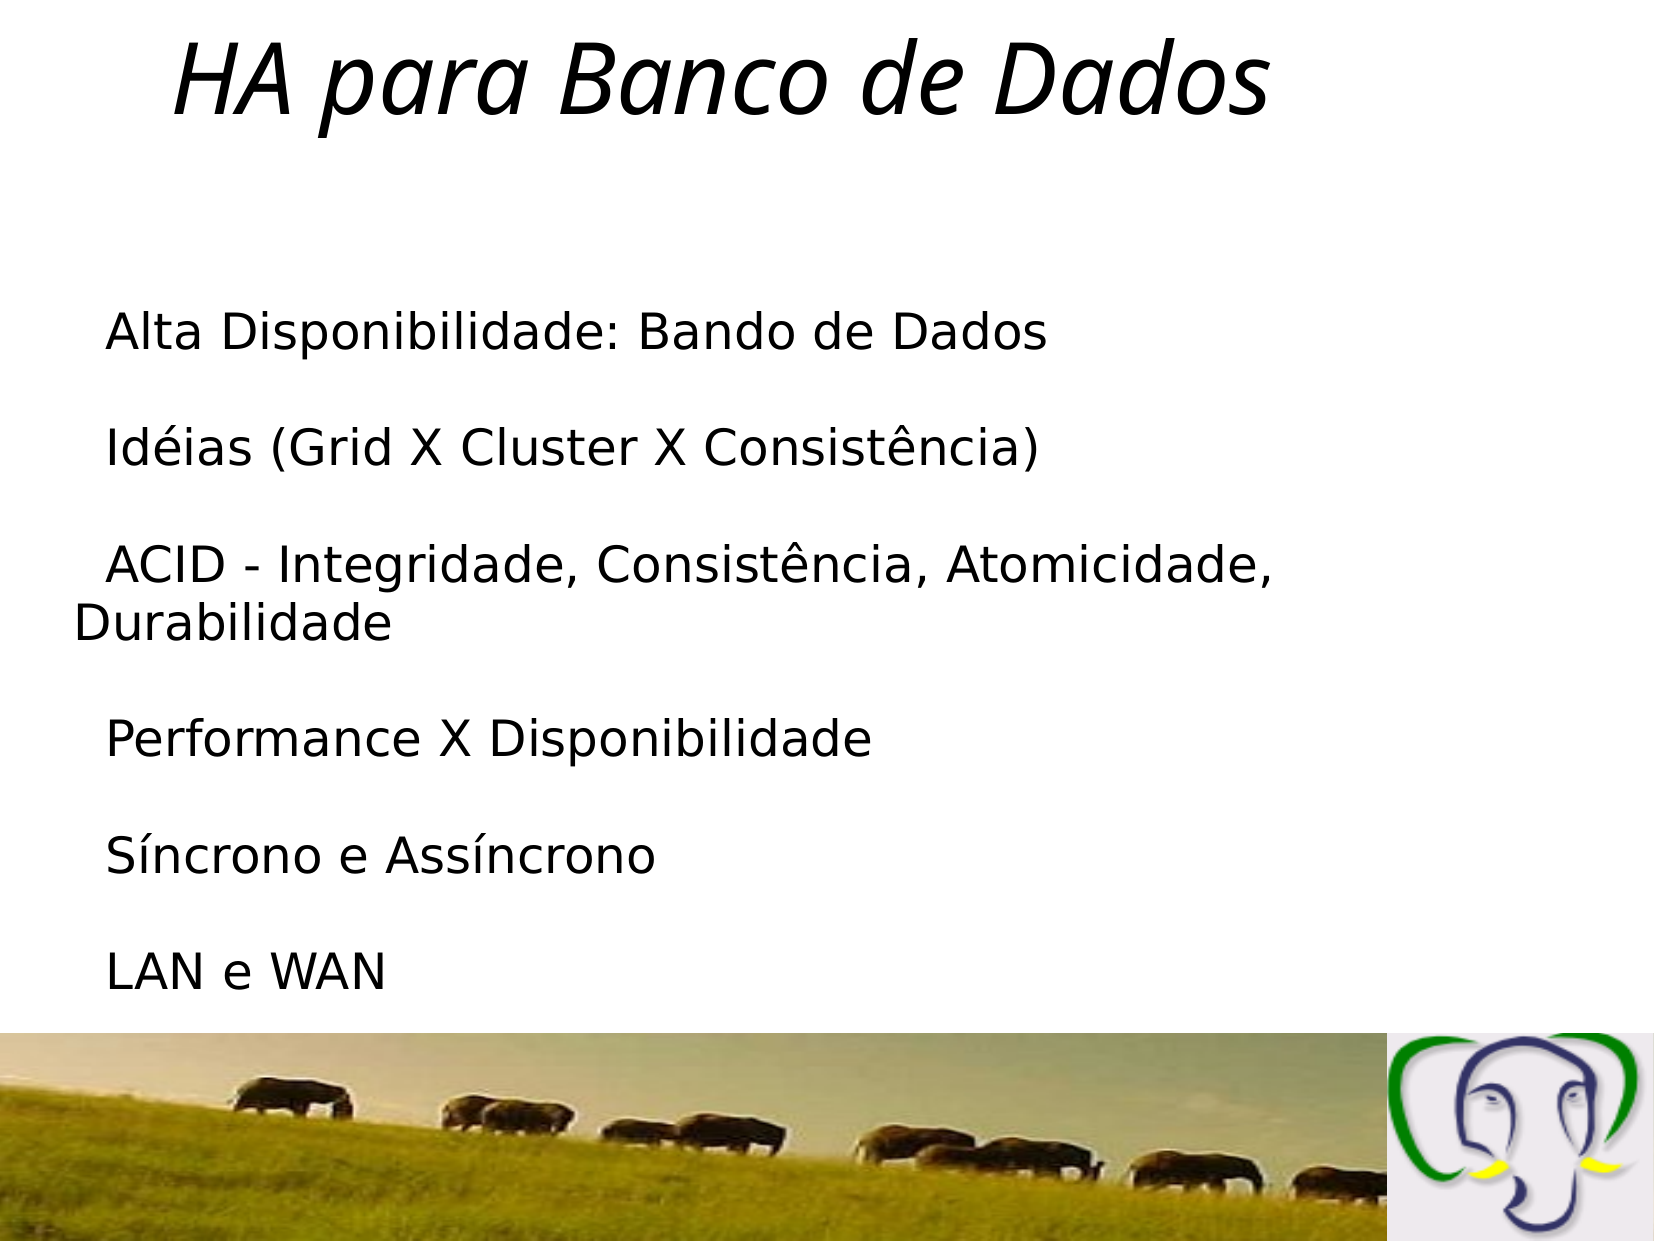

HA para Banco de Dados
 Alta Disponibilidade: Bando de Dados
 Idéias (Grid X Cluster X Consistência)
 ACID - Integridade, Consistência, Atomicidade, Durabilidade
 Performance X Disponibilidade
 Síncrono e Assíncrono
 LAN e WAN